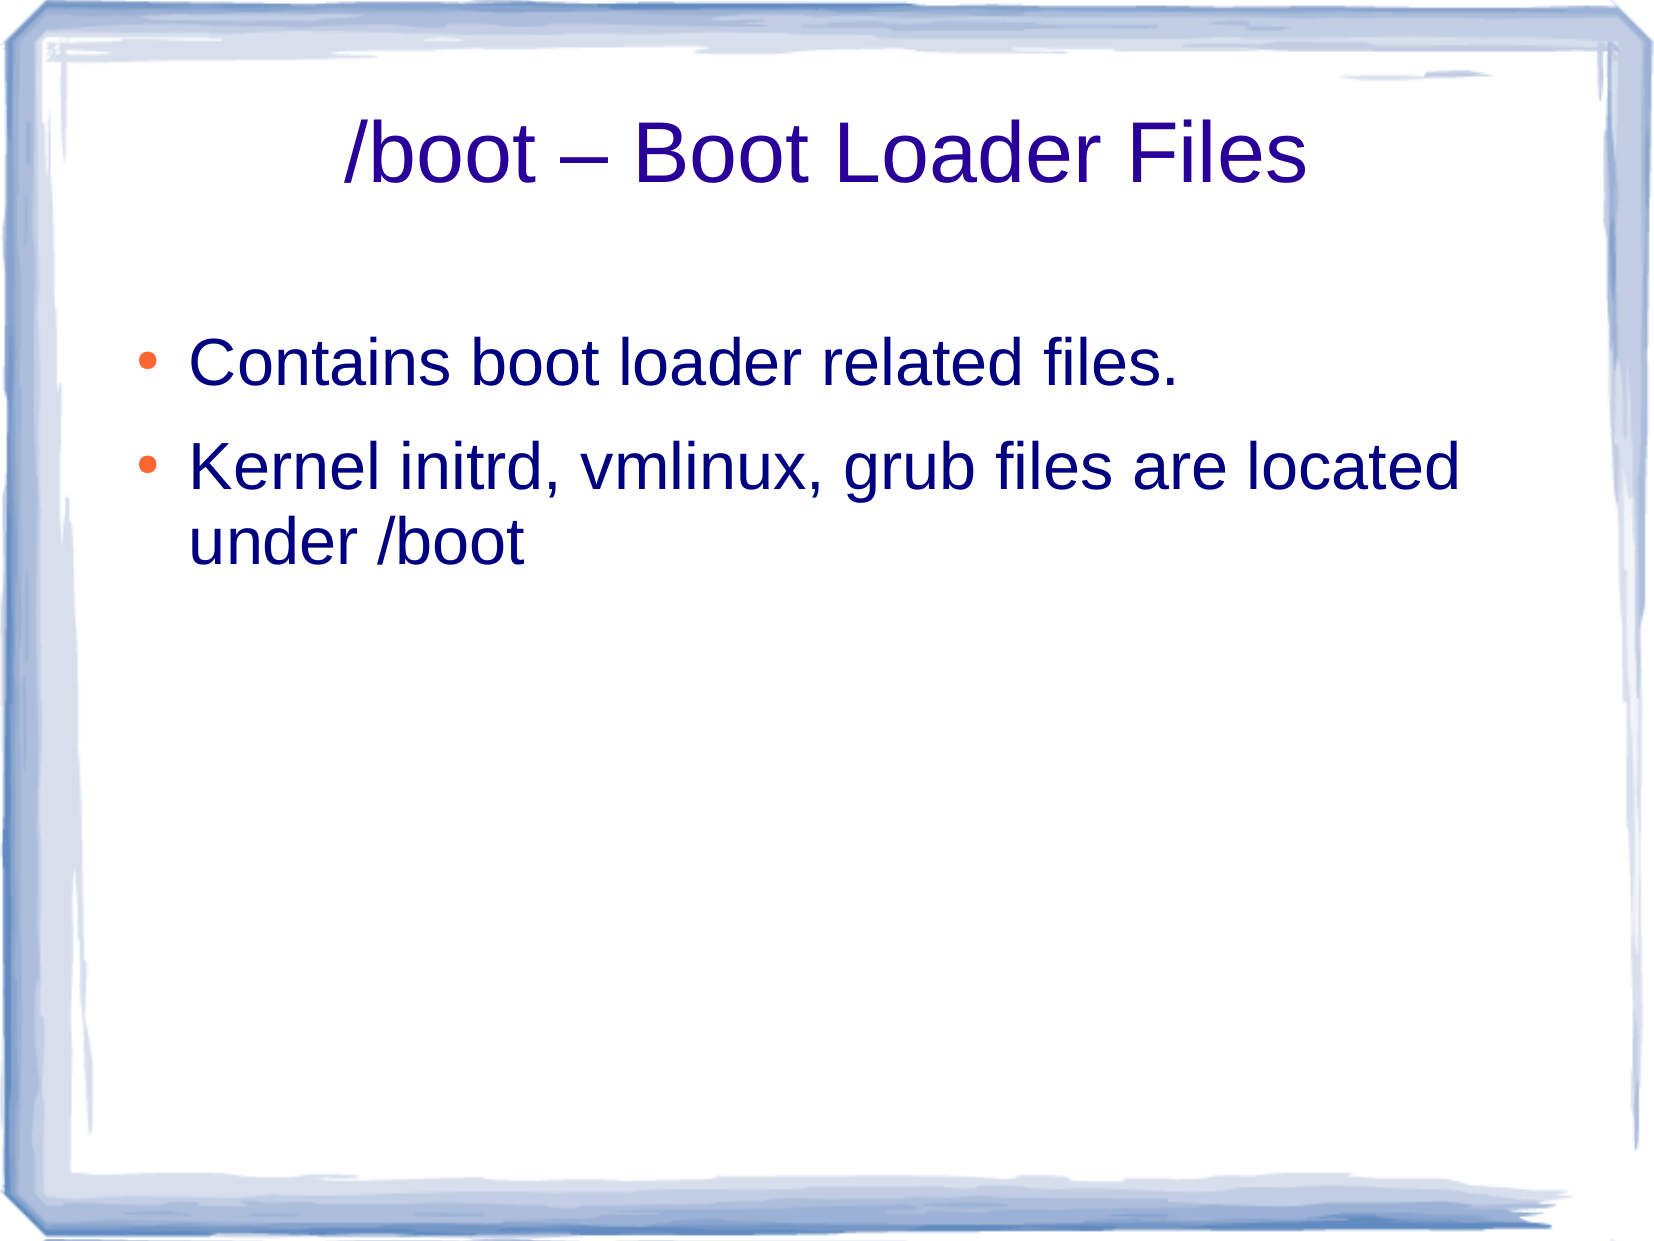

# /boot – Boot Loader Files
Contains boot loader related files.
Kernel initrd, vmlinux, grub files are located under /boot